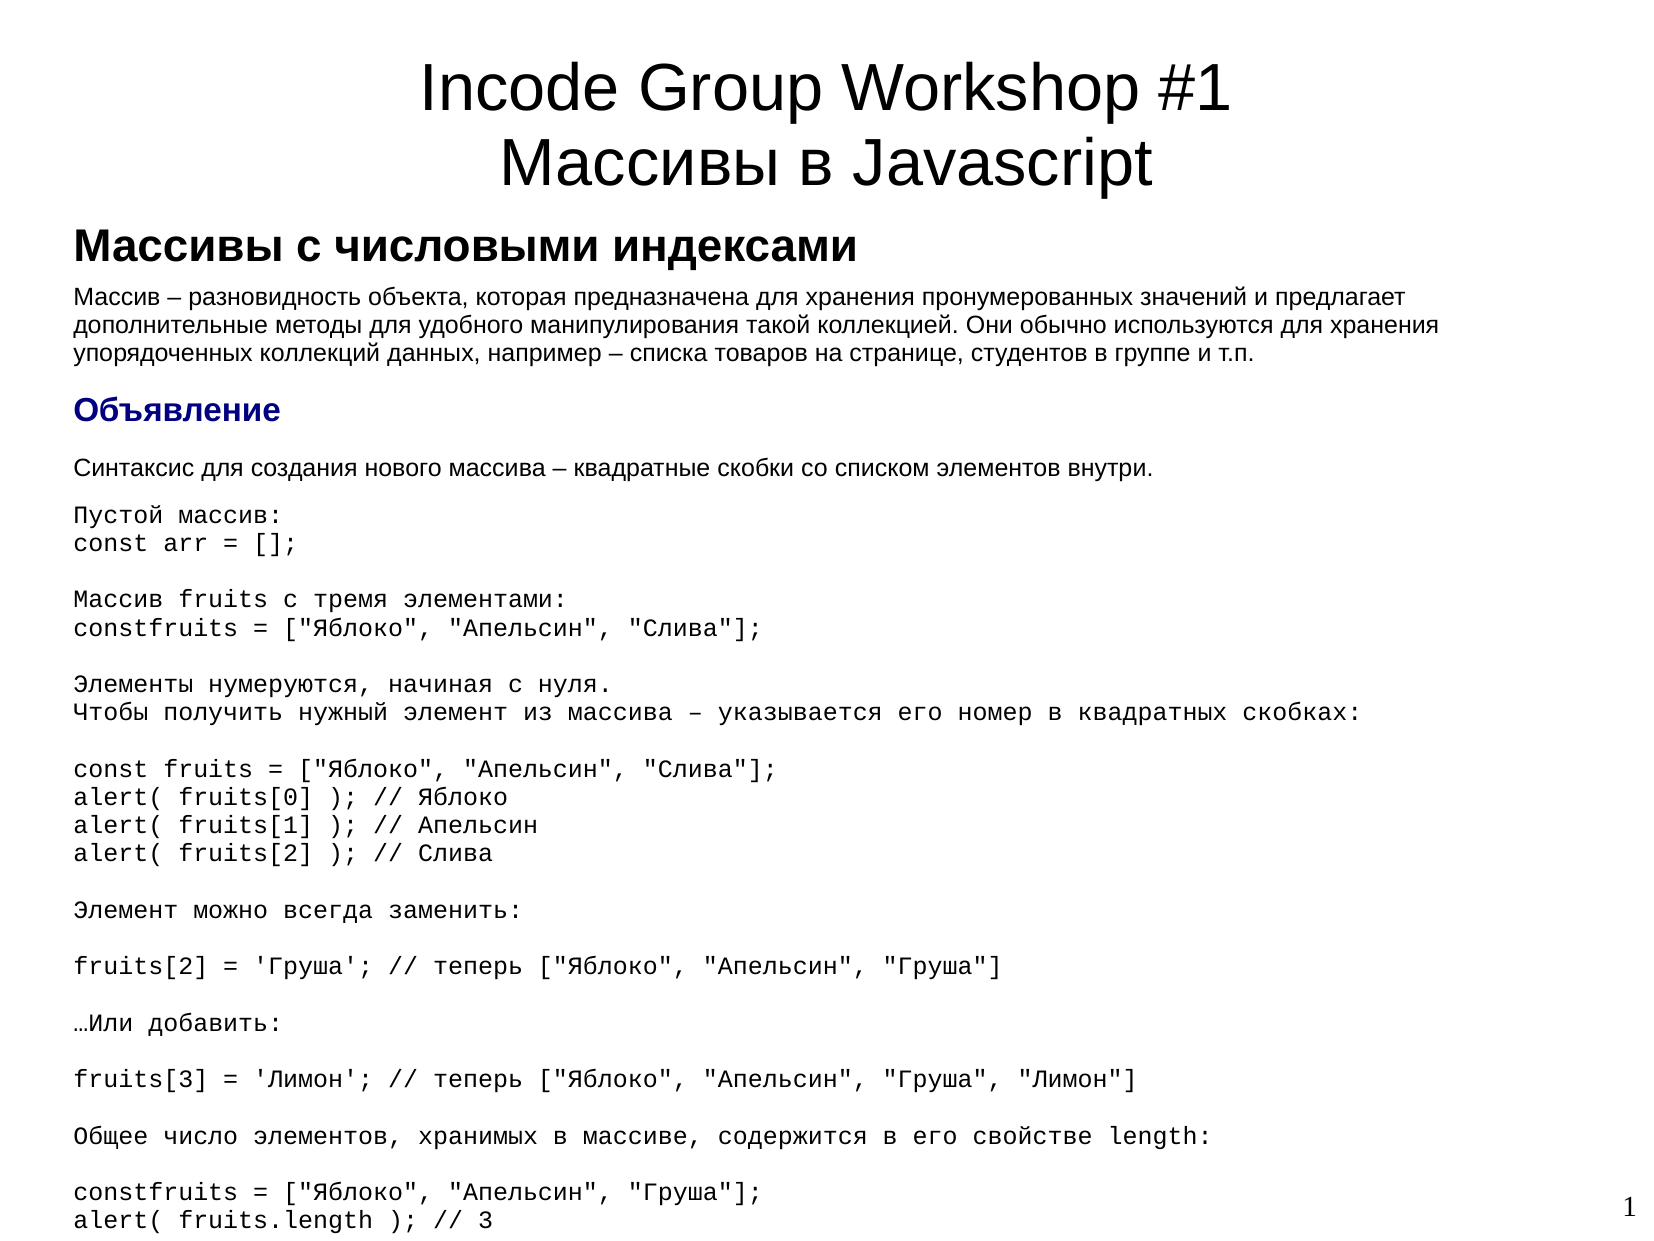

# Incode Group Workshop #1 Массивы в Javascript
Массивы с числовыми индексами
Массив – разновидность объекта, которая предназначена для хранения пронумерованных значений и предлагает дополнительные методы для удобного манипулирования такой коллекцией. Они обычно используются для хранения упорядоченных коллекций данных, например – списка товаров на странице, студентов в группе и т.п.
Объявление
Синтаксис для создания нового массива – квадратные скобки со списком элементов внутри.
Пустой массив:
const arr = [];
Массив fruits с тремя элементами:
constfruits = ["Яблоко", "Апельсин", "Слива"];
Элементы нумеруются, начиная с нуля.
Чтобы получить нужный элемент из массива – указывается его номер в квадратных скобках:
const fruits = ["Яблоко", "Апельсин", "Слива"];
alert( fruits[0] ); // Яблоко
alert( fruits[1] ); // Апельсин
alert( fruits[2] ); // Слива
Элемент можно всегда заменить:
fruits[2] = 'Груша'; // теперь ["Яблоко", "Апельсин", "Груша"]
…Или добавить:
fruits[3] = 'Лимон'; // теперь ["Яблоко", "Апельсин", "Груша", "Лимон"]
Общее число элементов, хранимых в массиве, содержится в его свойстве length:
constfruits = ["Яблоко", "Апельсин", "Груша"];
alert( fruits.length ); // 3
1